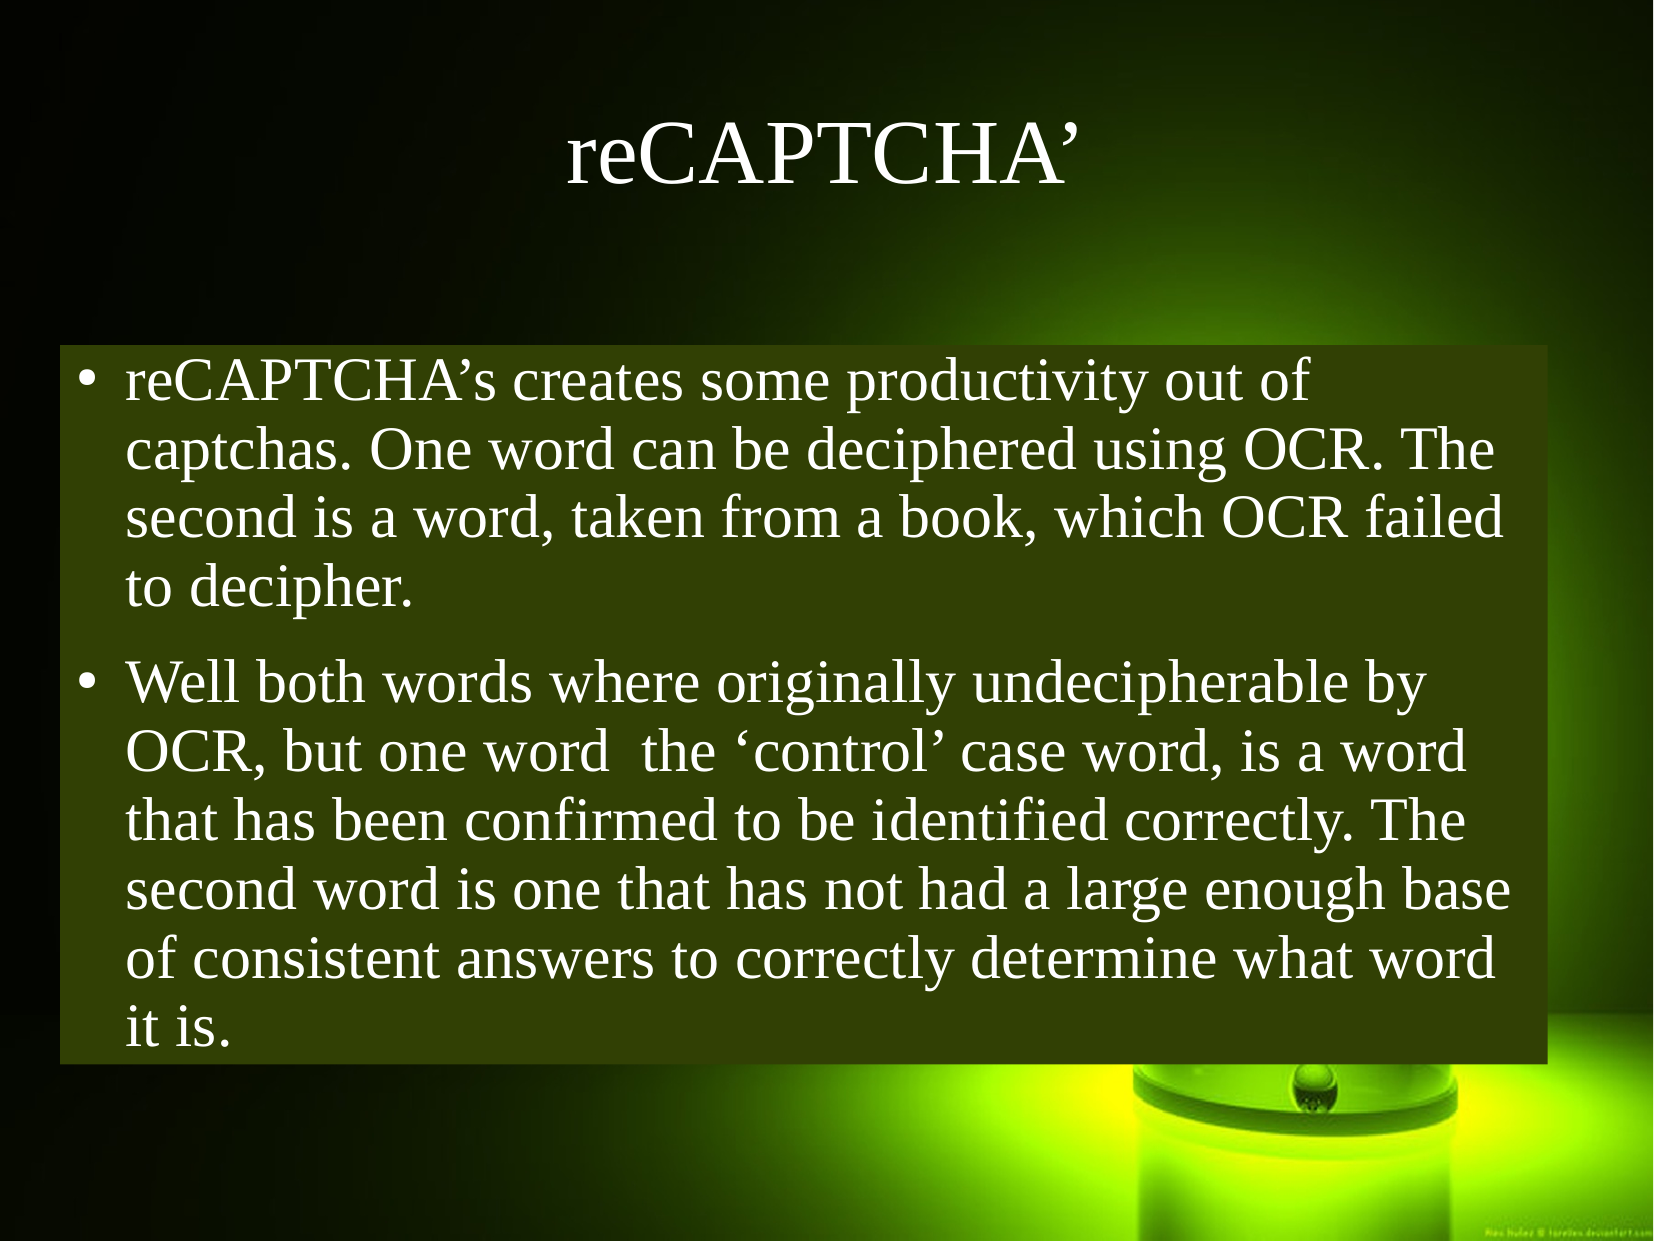

# reCAPTCHA’
reCAPTCHA’s creates some productivity out of captchas. One word can be deciphered using OCR. The second is a word, taken from a book, which OCR failed to decipher.
Well both words where originally undecipherable by OCR, but one word the ‘control’ case word, is a word that has been confirmed to be identified correctly. The second word is one that has not had a large enough base of consistent answers to correctly determine what word it is.